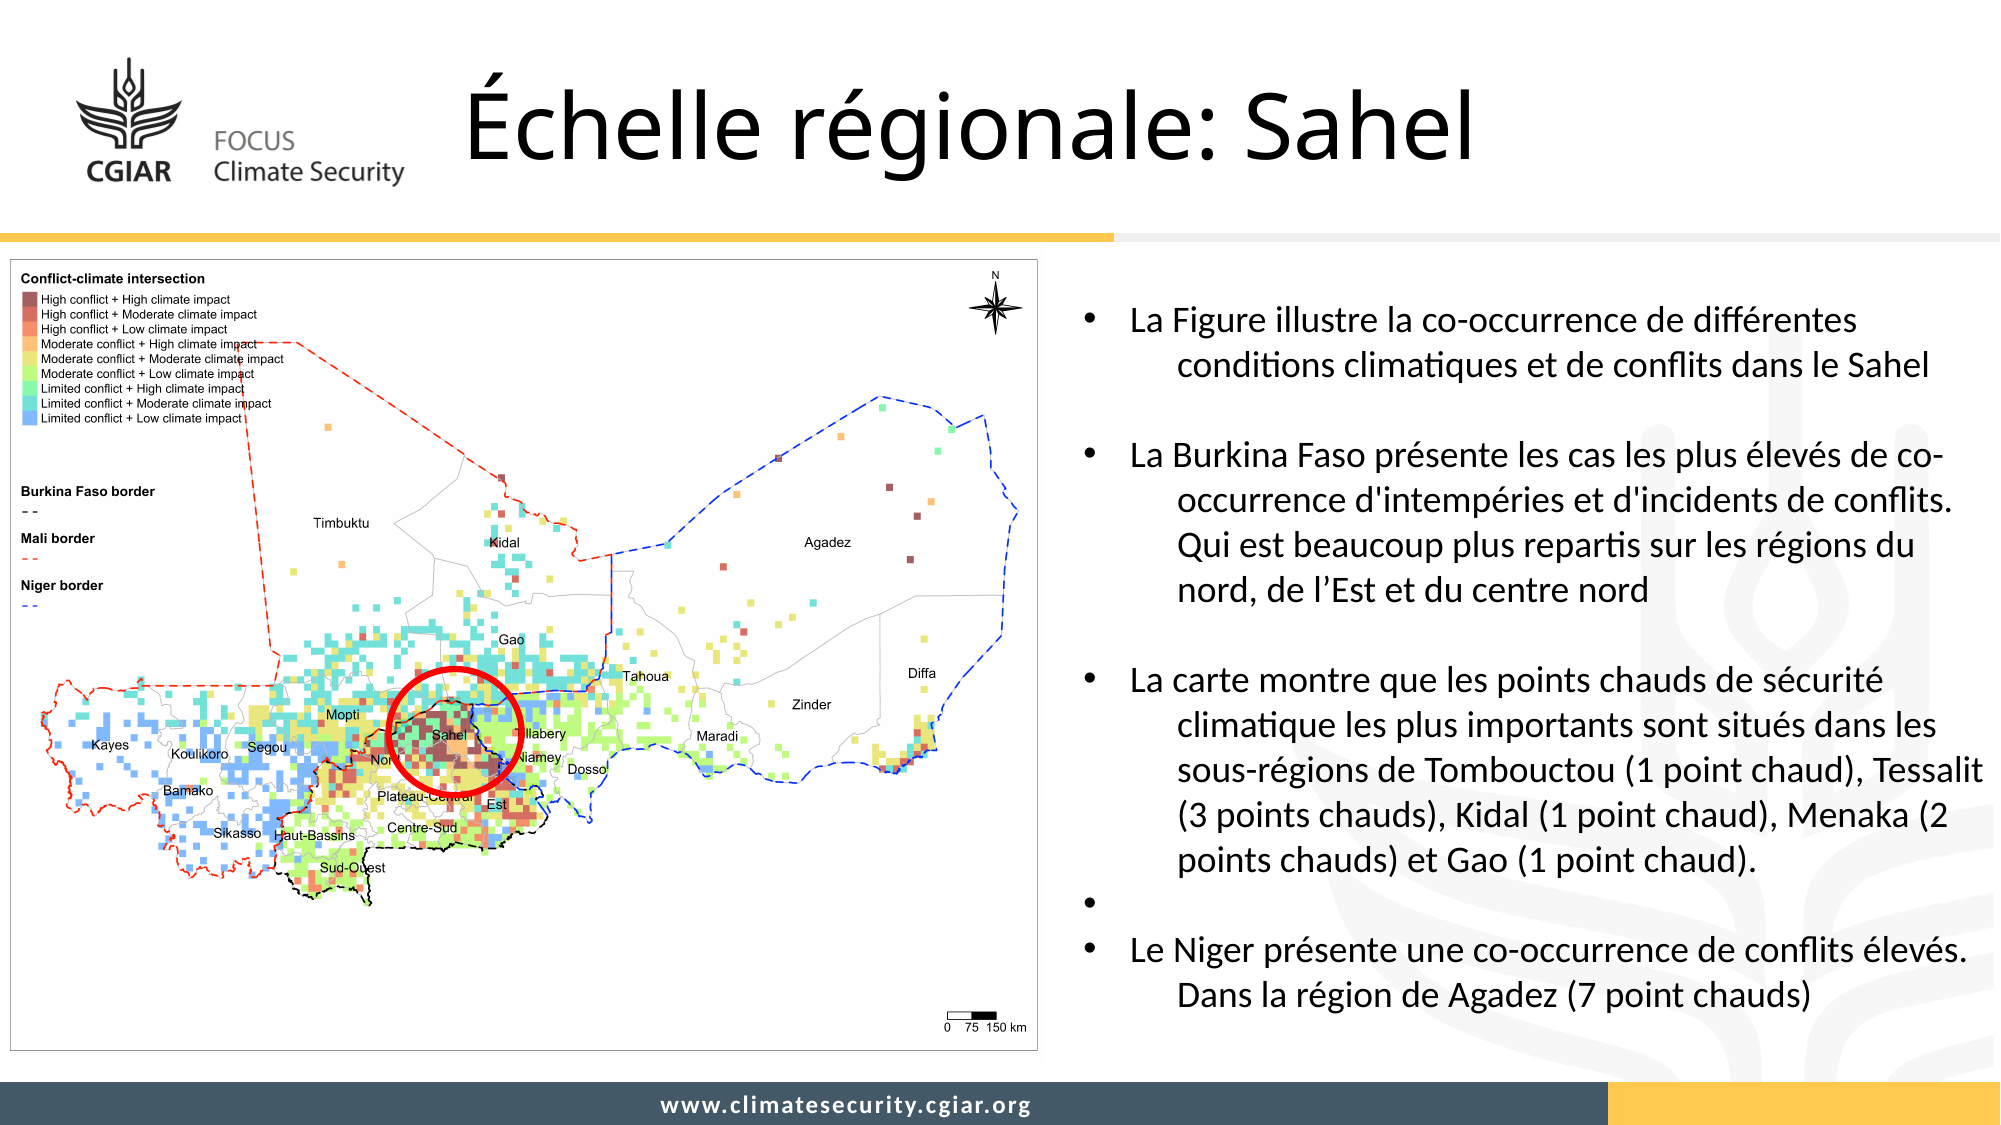

# Échelle régionale: Sahel
La Figure illustre la co-occurrence de différentes conditions climatiques et de conflits dans le Sahel
La Burkina Faso présente les cas les plus élevés de co-occurrence d'intempéries et d'incidents de conflits. Qui est beaucoup plus repartis sur les régions du nord, de l’Est et du centre nord
La carte montre que les points chauds de sécurité climatique les plus importants sont situés dans les sous-régions de Tombouctou (1 point chaud), Tessalit (3 points chauds), Kidal (1 point chaud), Menaka (2 points chauds) et Gao (1 point chaud).
Le Niger présente une co-occurrence de conflits élevés. Dans la région de Agadez (7 point chauds)